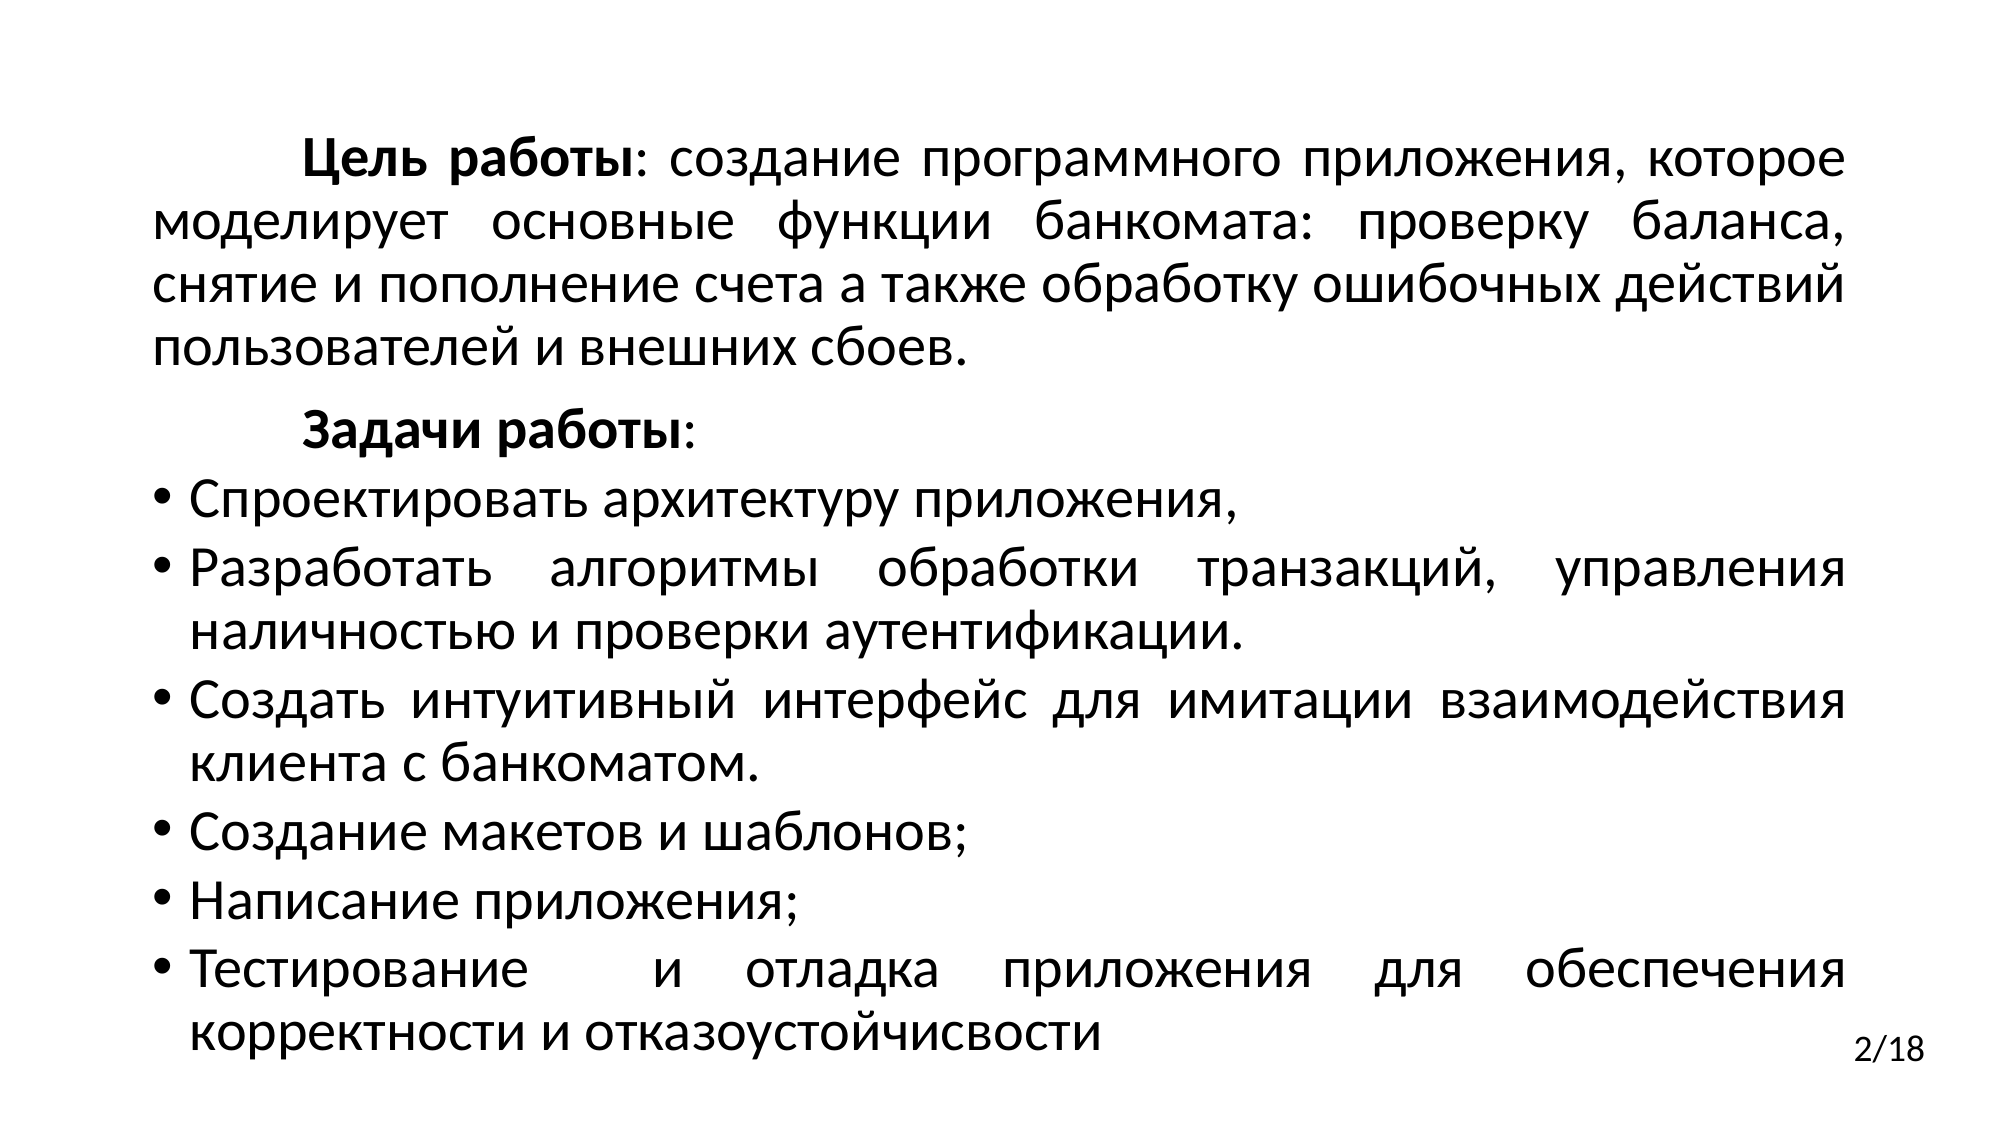

# Цель работы: создание программного приложения, которое моделирует основные функции банкомата: проверку баланса, снятие и пополнение счета а также обработку ошибочных действий пользователей и внешних сбоев.
	Задачи работы:
Спроектировать архитектуру приложения,
Разработать алгоритмы обработки транзакций, управления наличностью и проверки аутентификации.
Создать интуитивный интерфейс для имитации взаимодействия клиента с банкоматом.
Создание макетов и шаблонов;
Написание приложения;
Тестирование и отладка приложения для обеспечения корректности и отказоустойчисвости
2/18